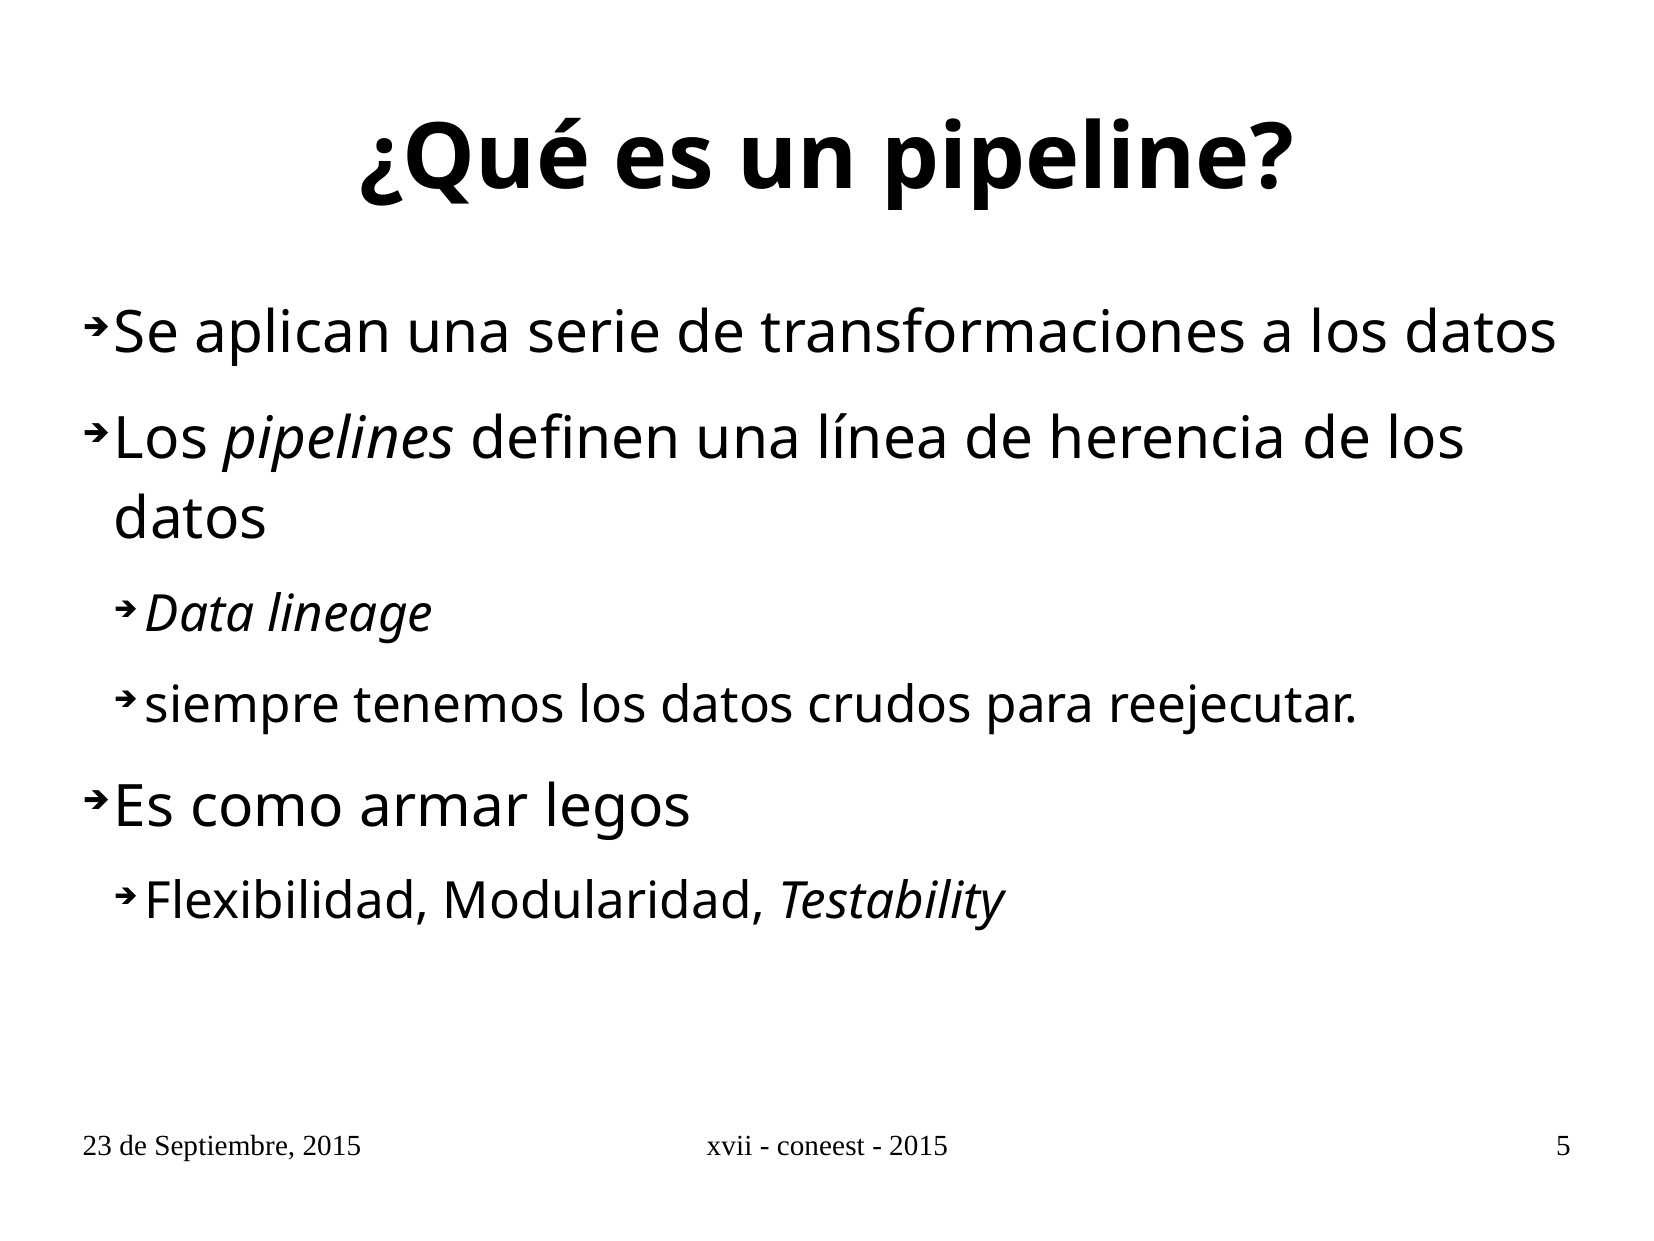

# ¿Qué es un pipeline?
Se aplican una serie de transformaciones a los datos
Los pipelines definen una línea de herencia de los datos
Data lineage
siempre tenemos los datos crudos para reejecutar.
Es como armar legos
Flexibilidad, Modularidad, Testability
23 de Septiembre, 2015
xvii - coneest - 2015
5